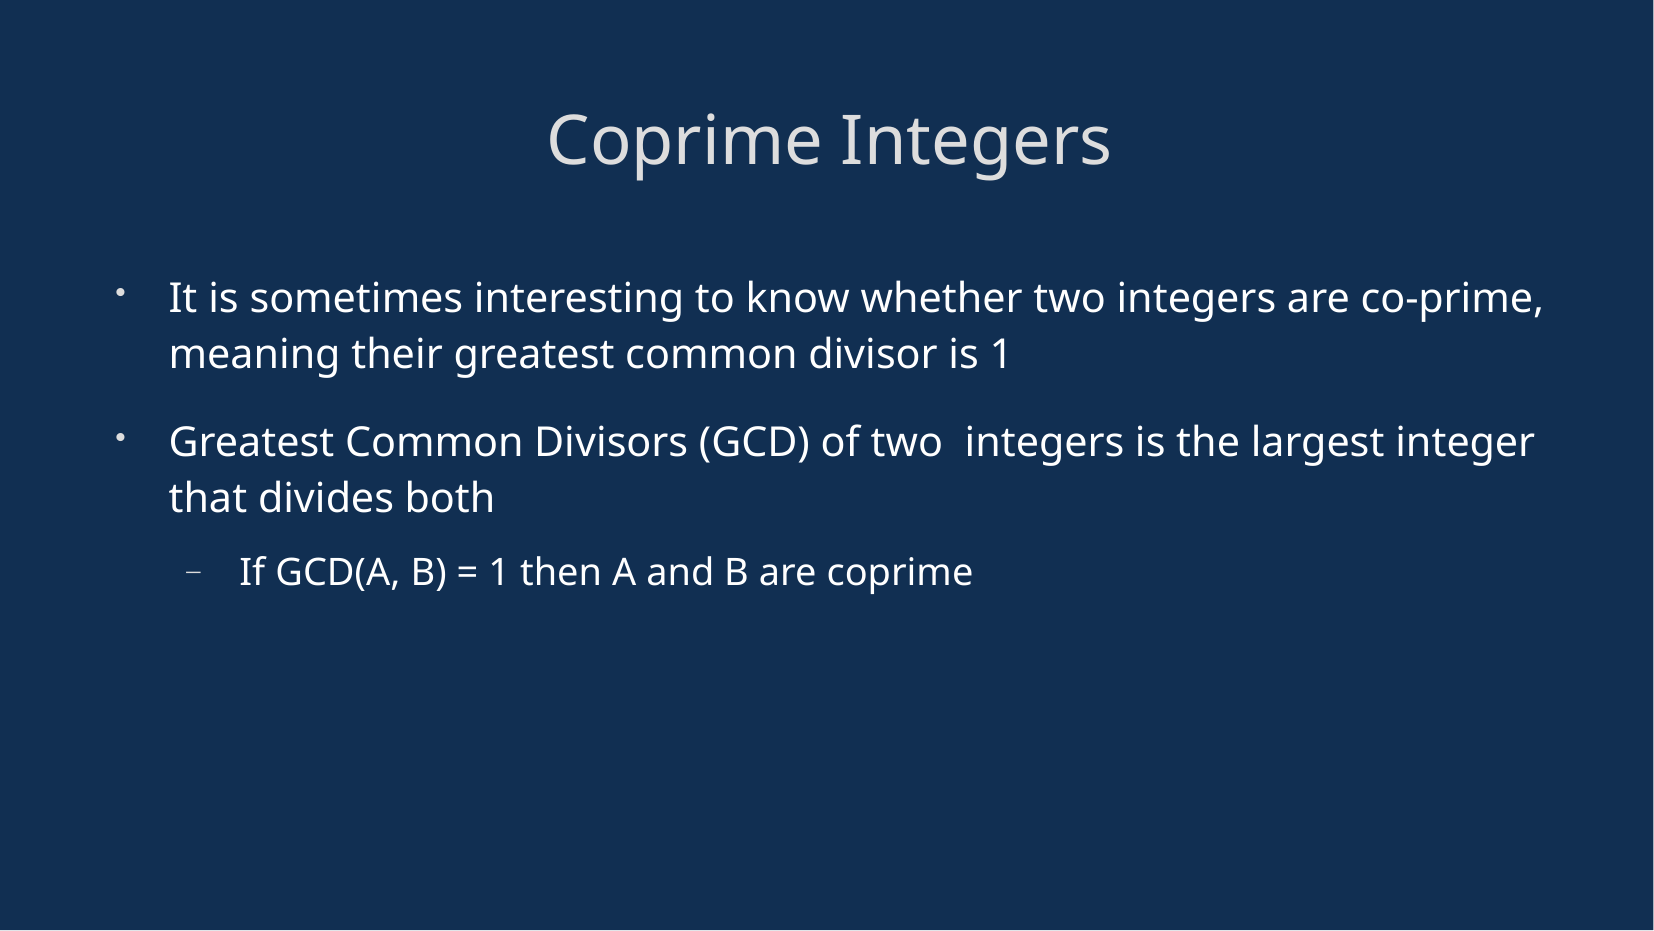

# Coprime Integers
It is sometimes interesting to know whether two integers are co-prime, meaning their greatest common divisor is 1
Greatest Common Divisors (GCD) of two integers is the largest integer that divides both
If GCD(A, B) = 1 then A and B are coprime